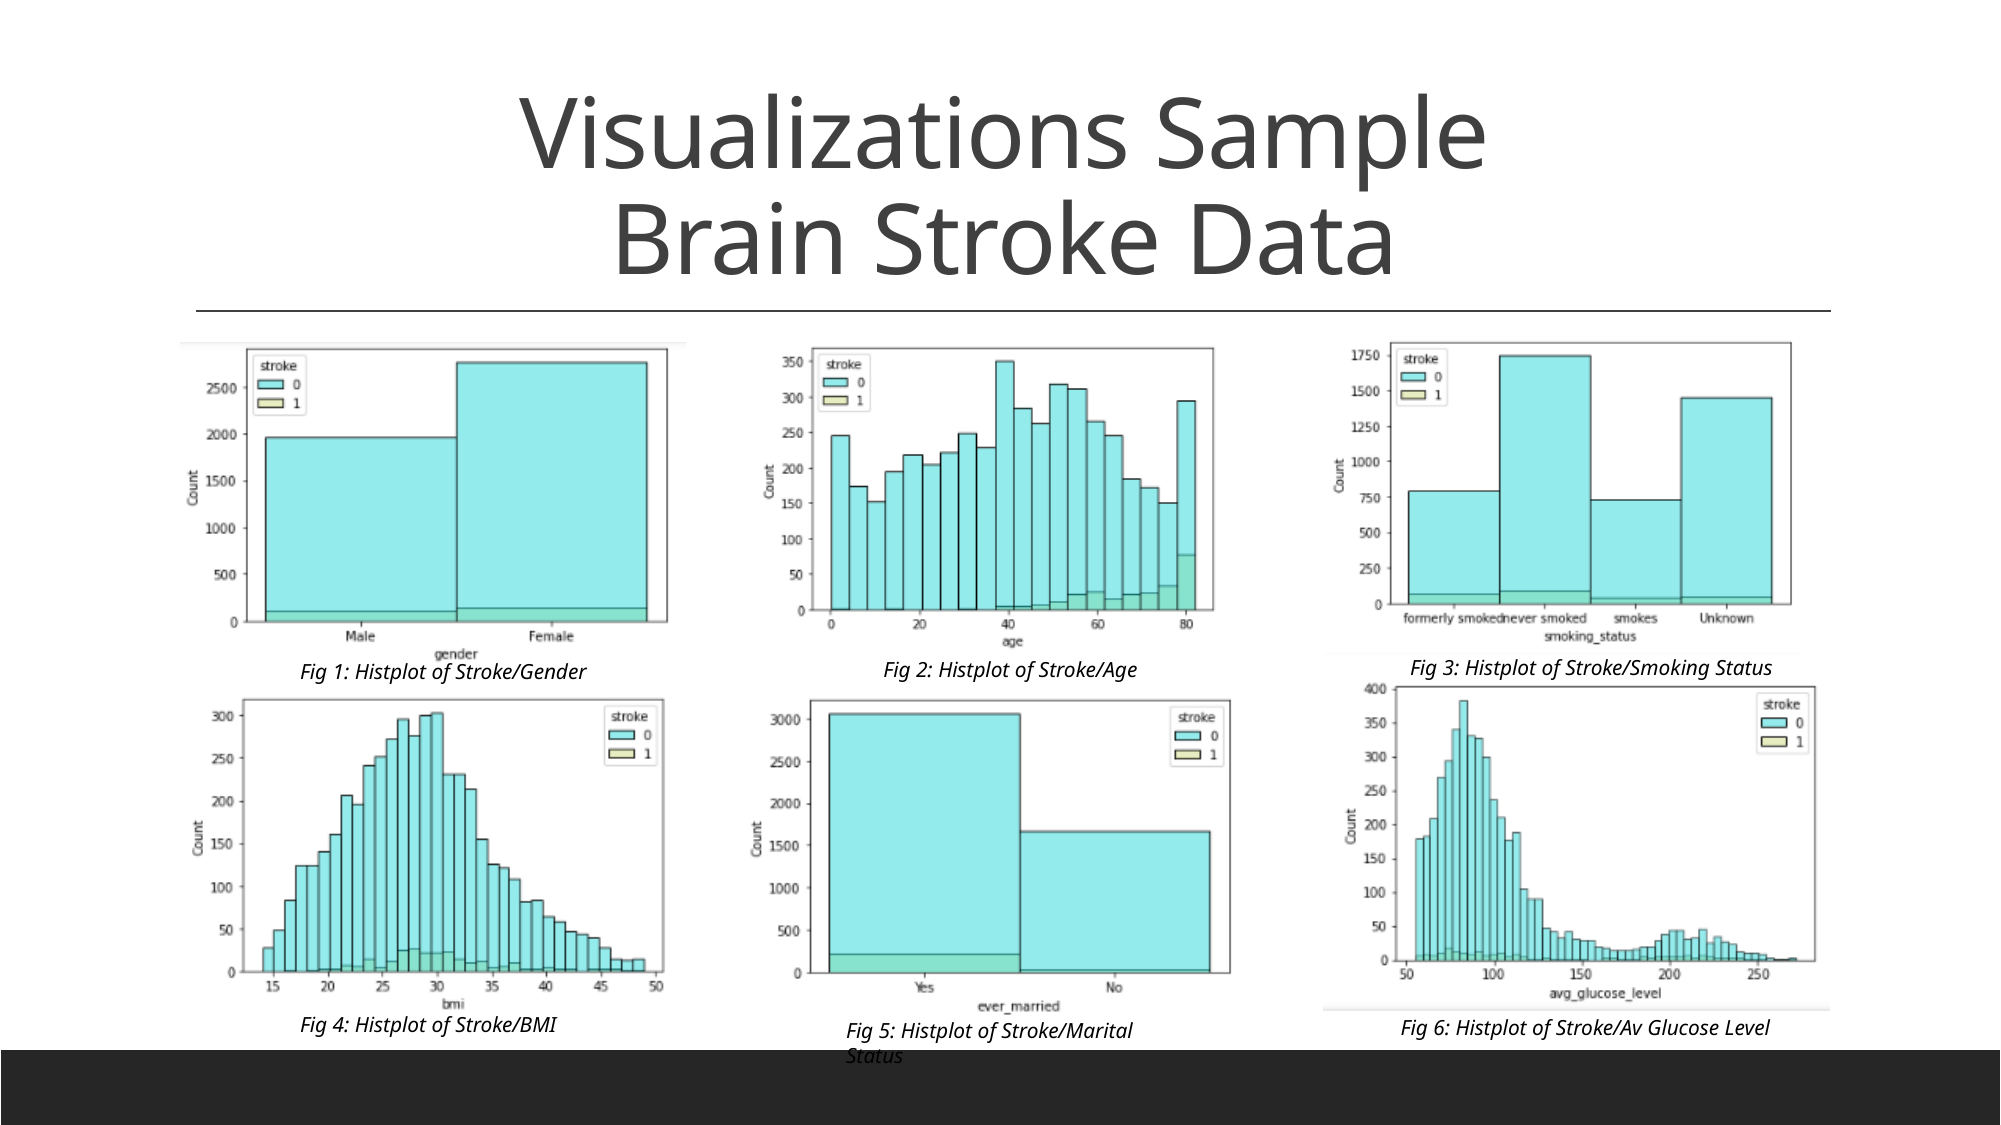

# Visualizations Sample Brain Stroke Data
Fig 3: Histplot of Stroke/Smoking Status
Fig 2: Histplot of Stroke/Age
Fig 1: Histplot of Stroke/Gender
Fig 4: Histplot of Stroke/BMI
Fig 6: Histplot of Stroke/Av Glucose Level
Fig 5: Histplot of Stroke/Marital Status